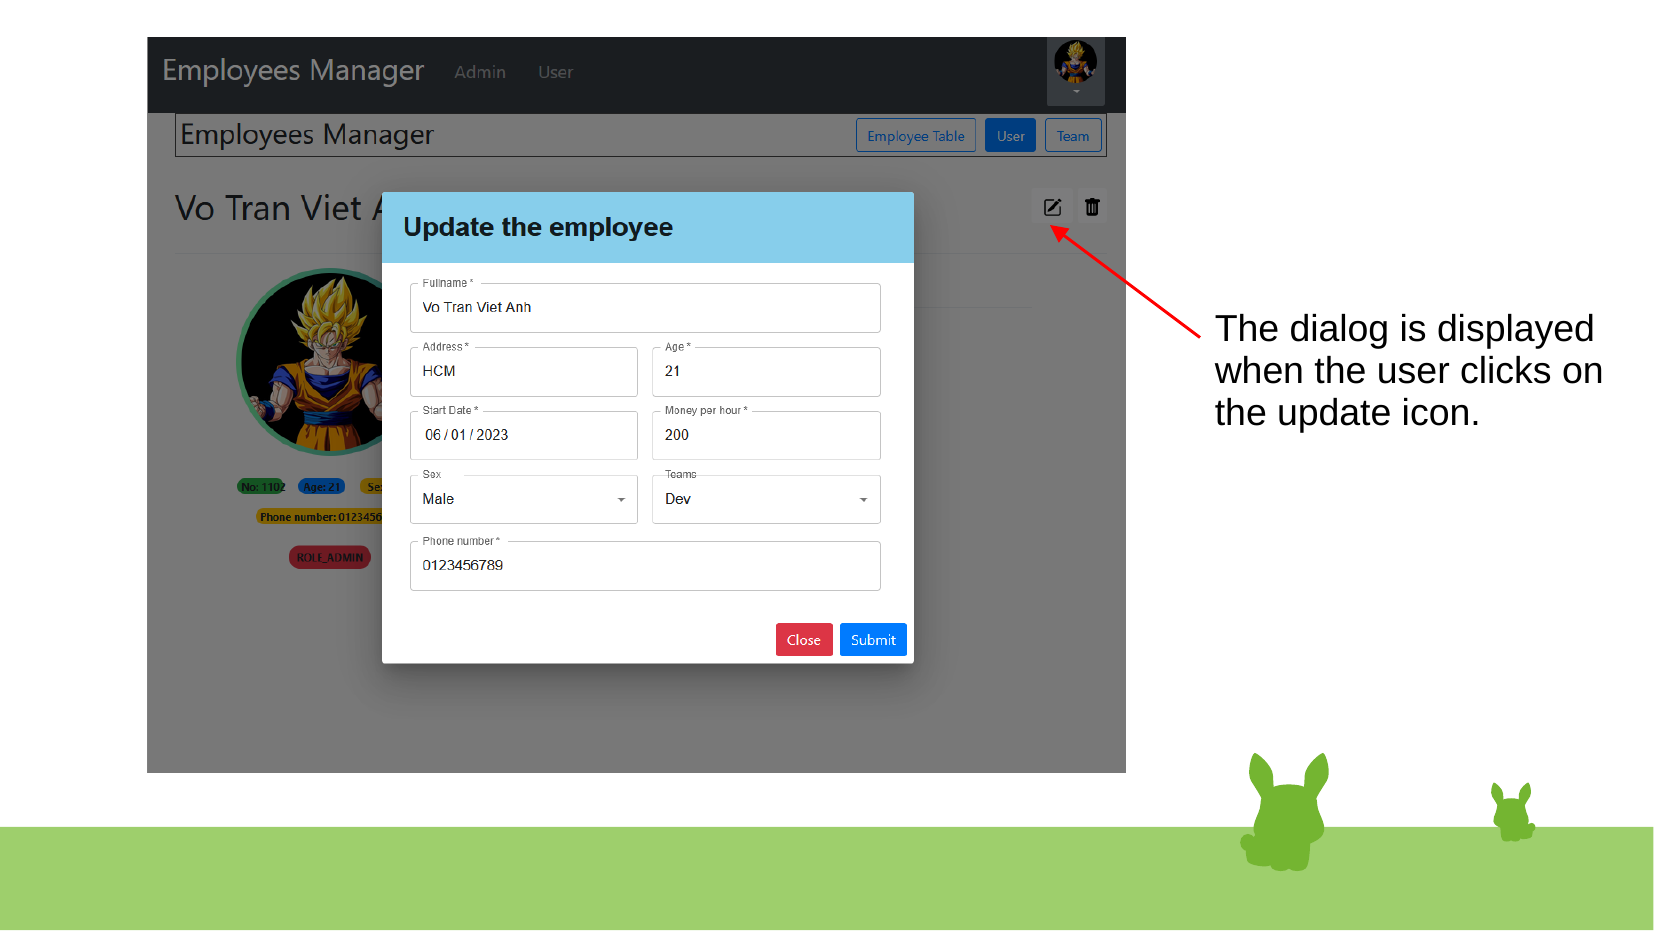

The dialog is displayed when the user clicks on the update icon.